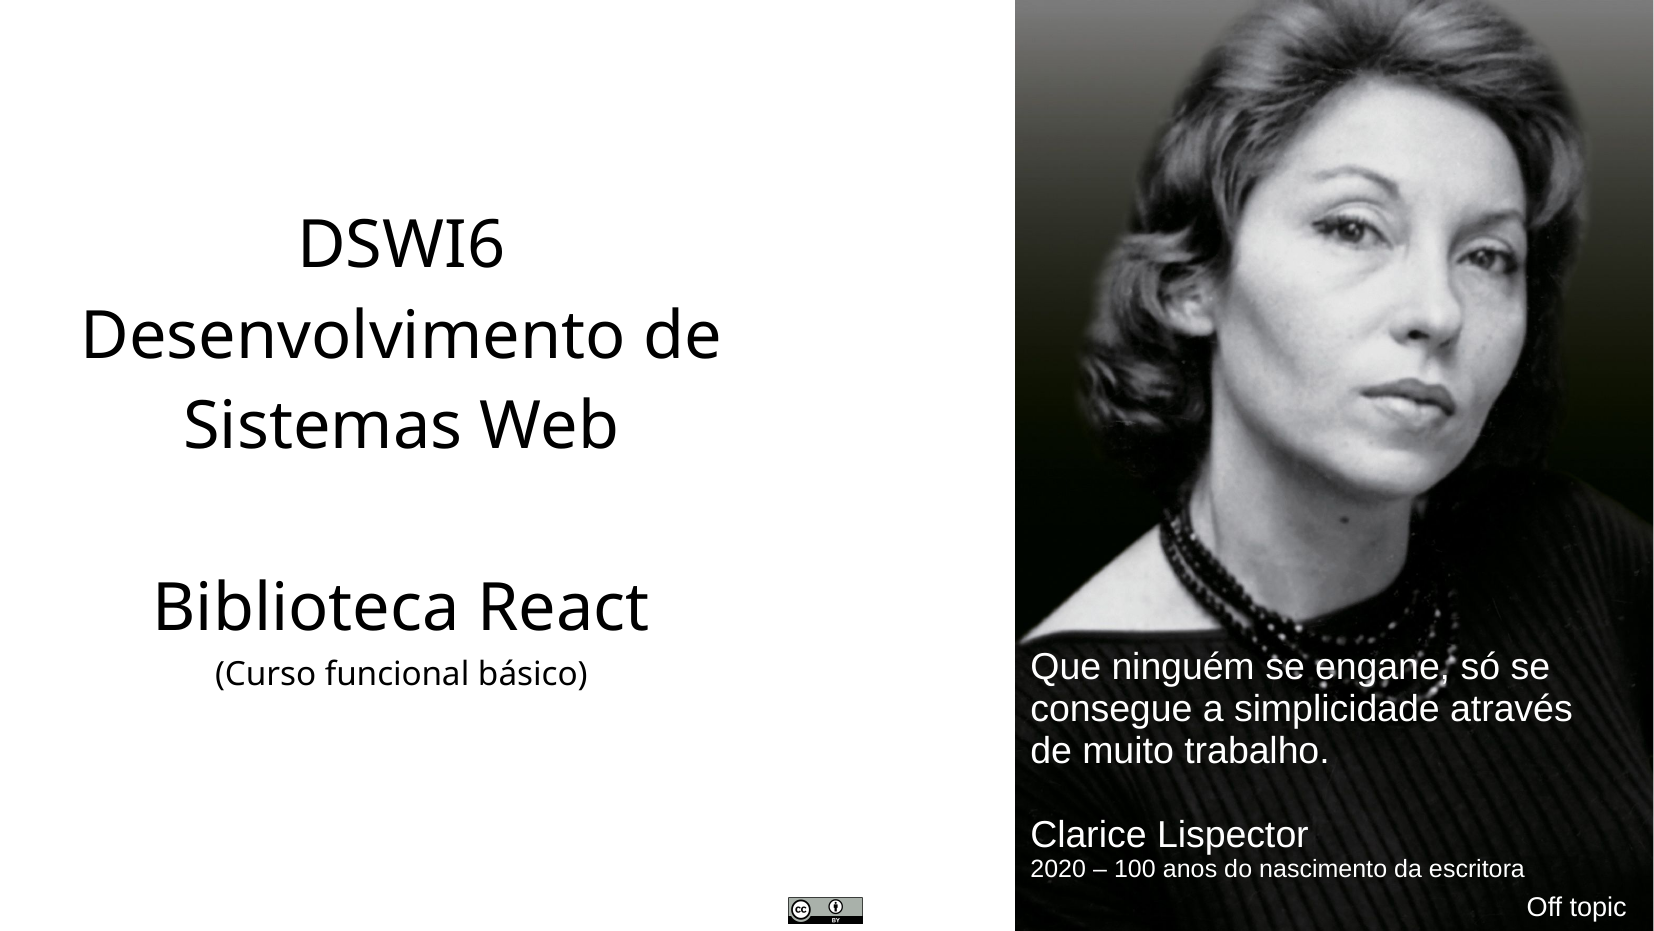

# DSWI6
Desenvolvimento de Sistemas Web
Biblioteca React
(Curso funcional básico)
Que ninguém se engane, só se consegue a simplicidade através de muito trabalho.
Clarice Lispector
2020 – 100 anos do nascimento da escritora
Off topic